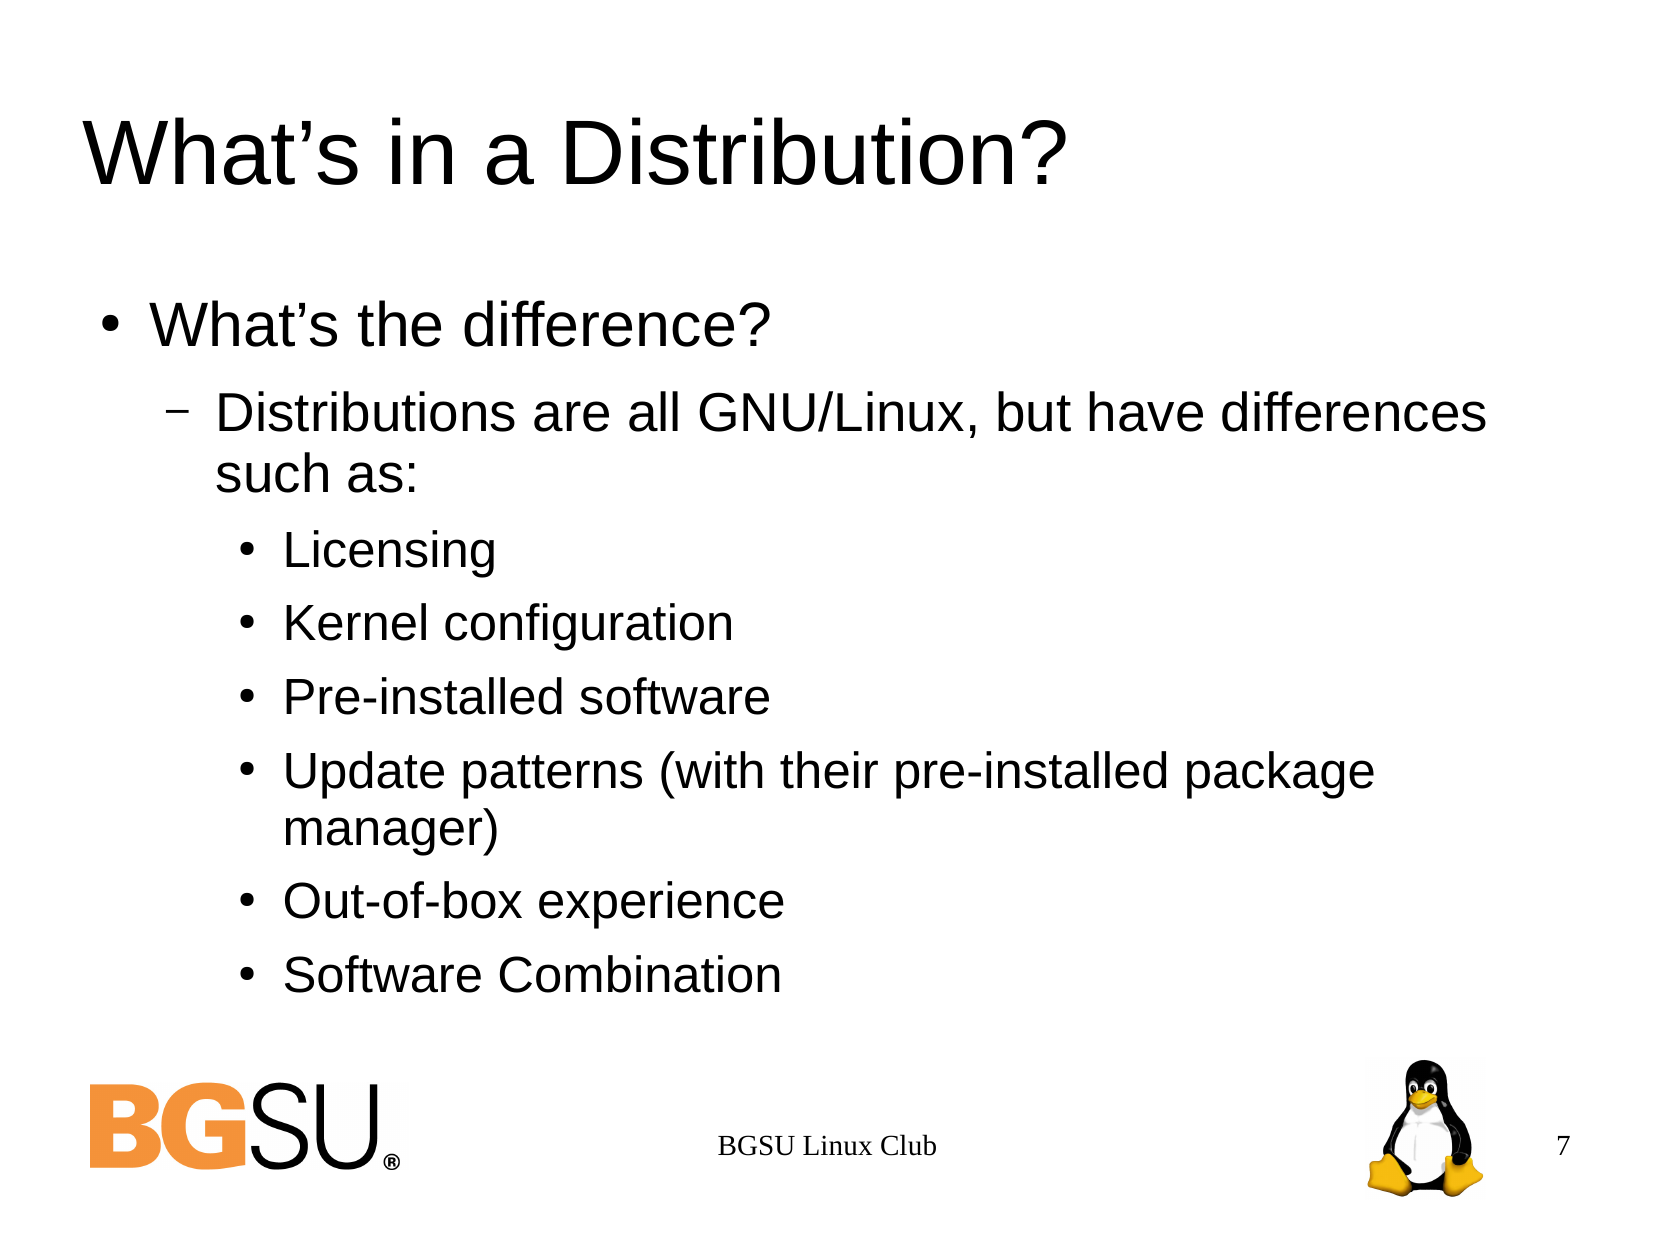

# What’s in a Distribution?
What’s the difference?
Distributions are all GNU/Linux, but have differences such as:
Licensing
Kernel configuration
Pre-installed software
Update patterns (with their pre-installed package manager)
Out-of-box experience
Software Combination
BGSU Linux Club
7